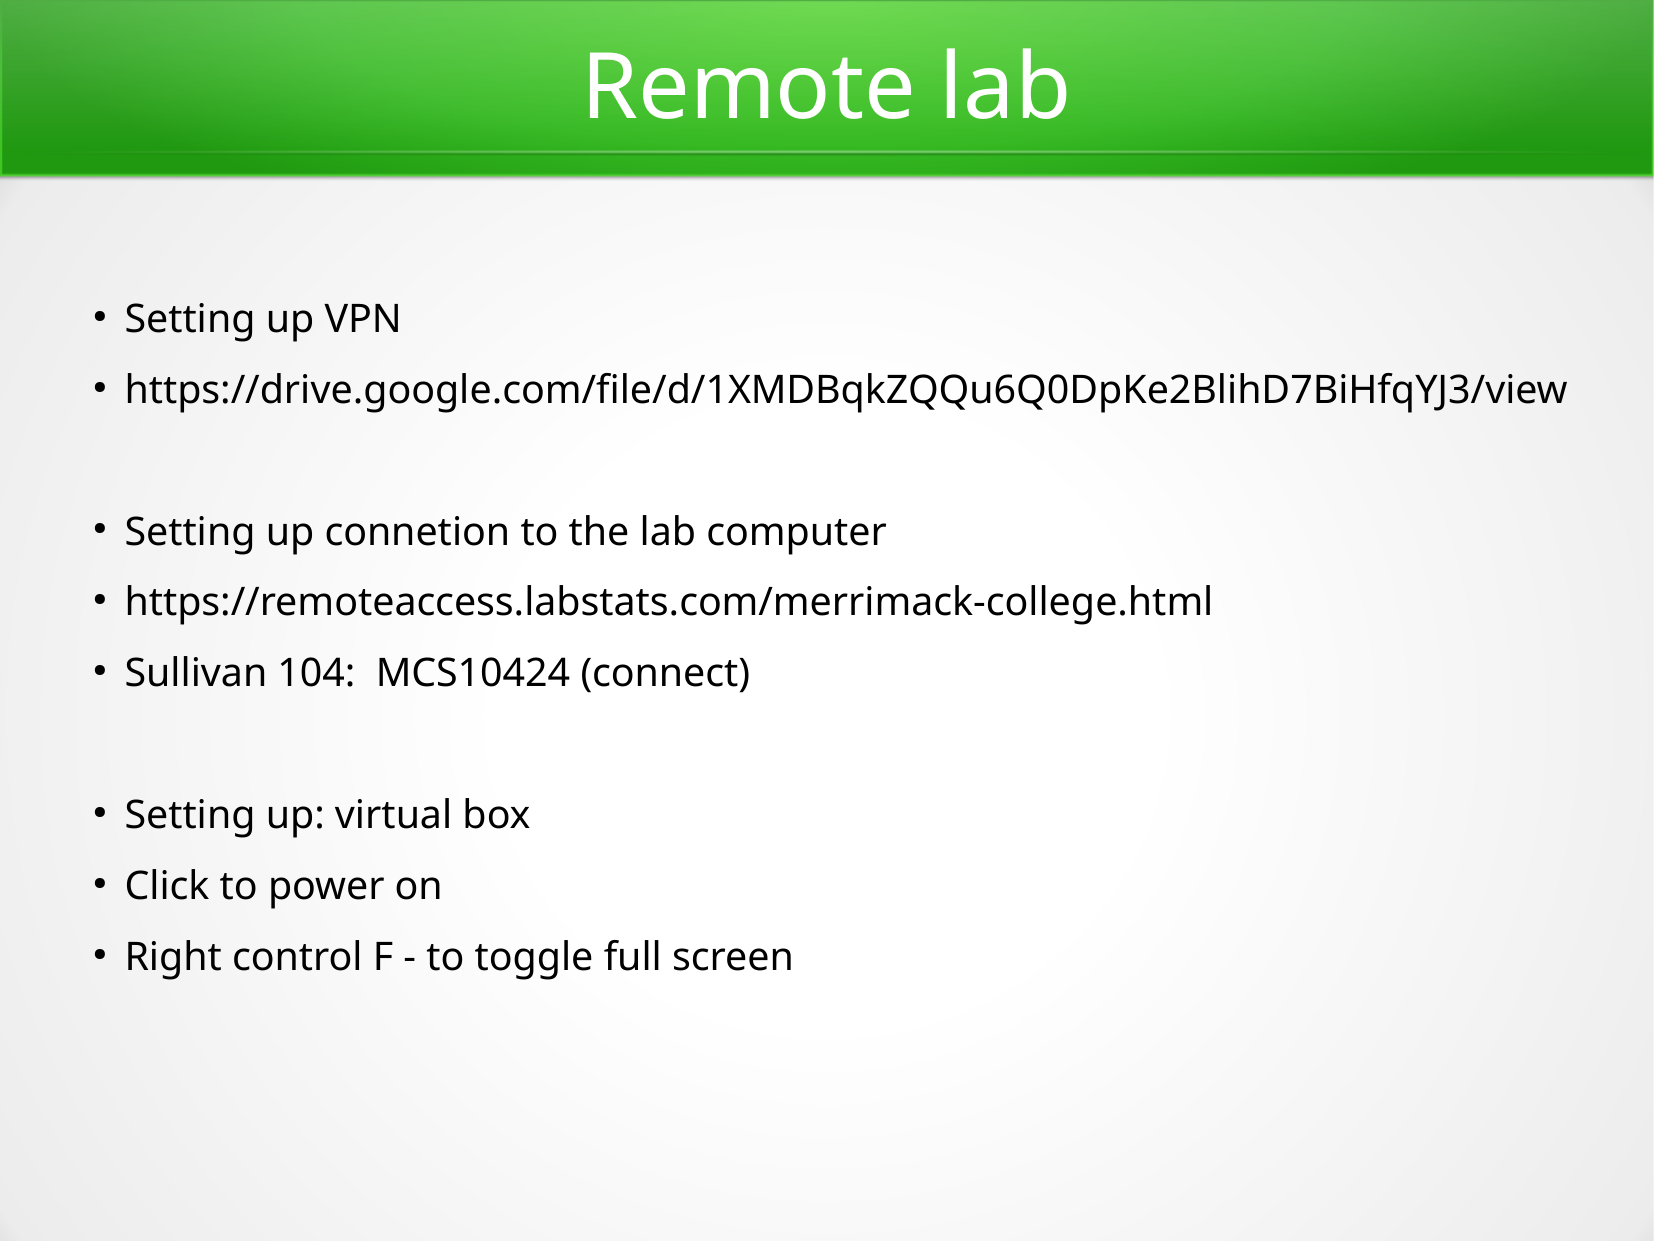

# Remote lab
Setting up VPN
https://drive.google.com/file/d/1XMDBqkZQQu6Q0DpKe2BlihD7BiHfqYJ3/view
Setting up connetion to the lab computer
https://remoteaccess.labstats.com/merrimack-college.html
Sullivan 104: MCS10424 (connect)
Setting up: virtual box
Click to power on
Right control F - to toggle full screen